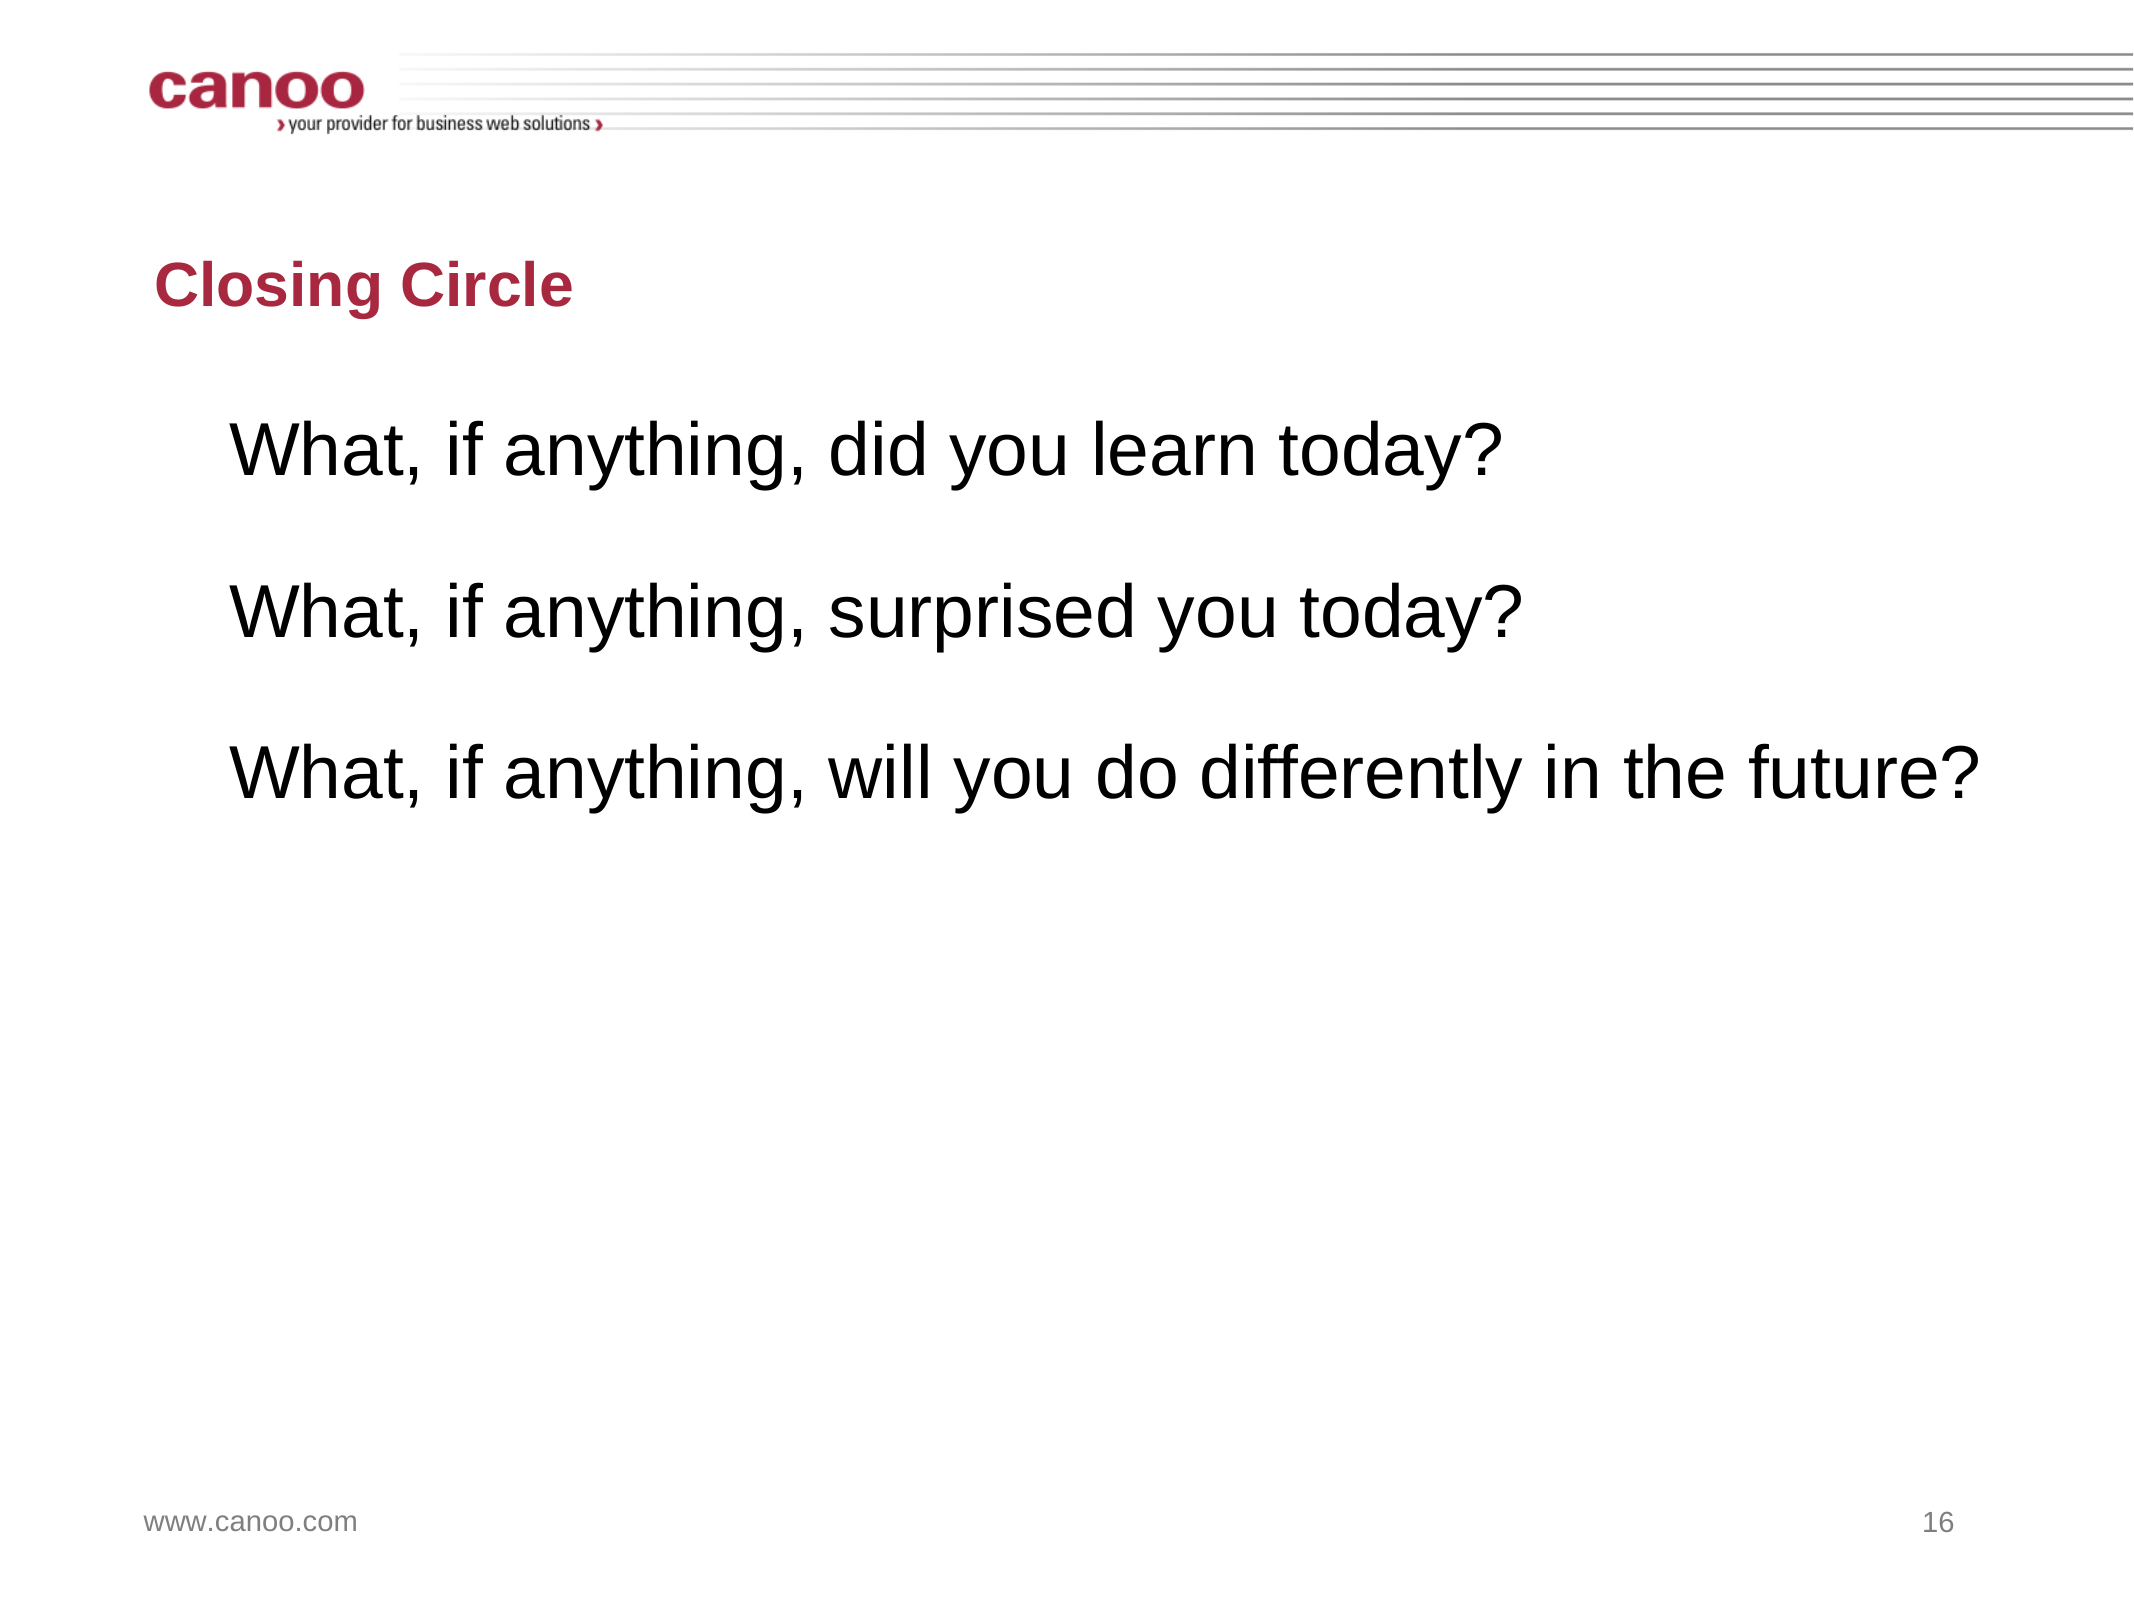

# Closing Circle
What, if anything, did you learn today?
What, if anything, surprised you today?
What, if anything, will you do differently in the future?